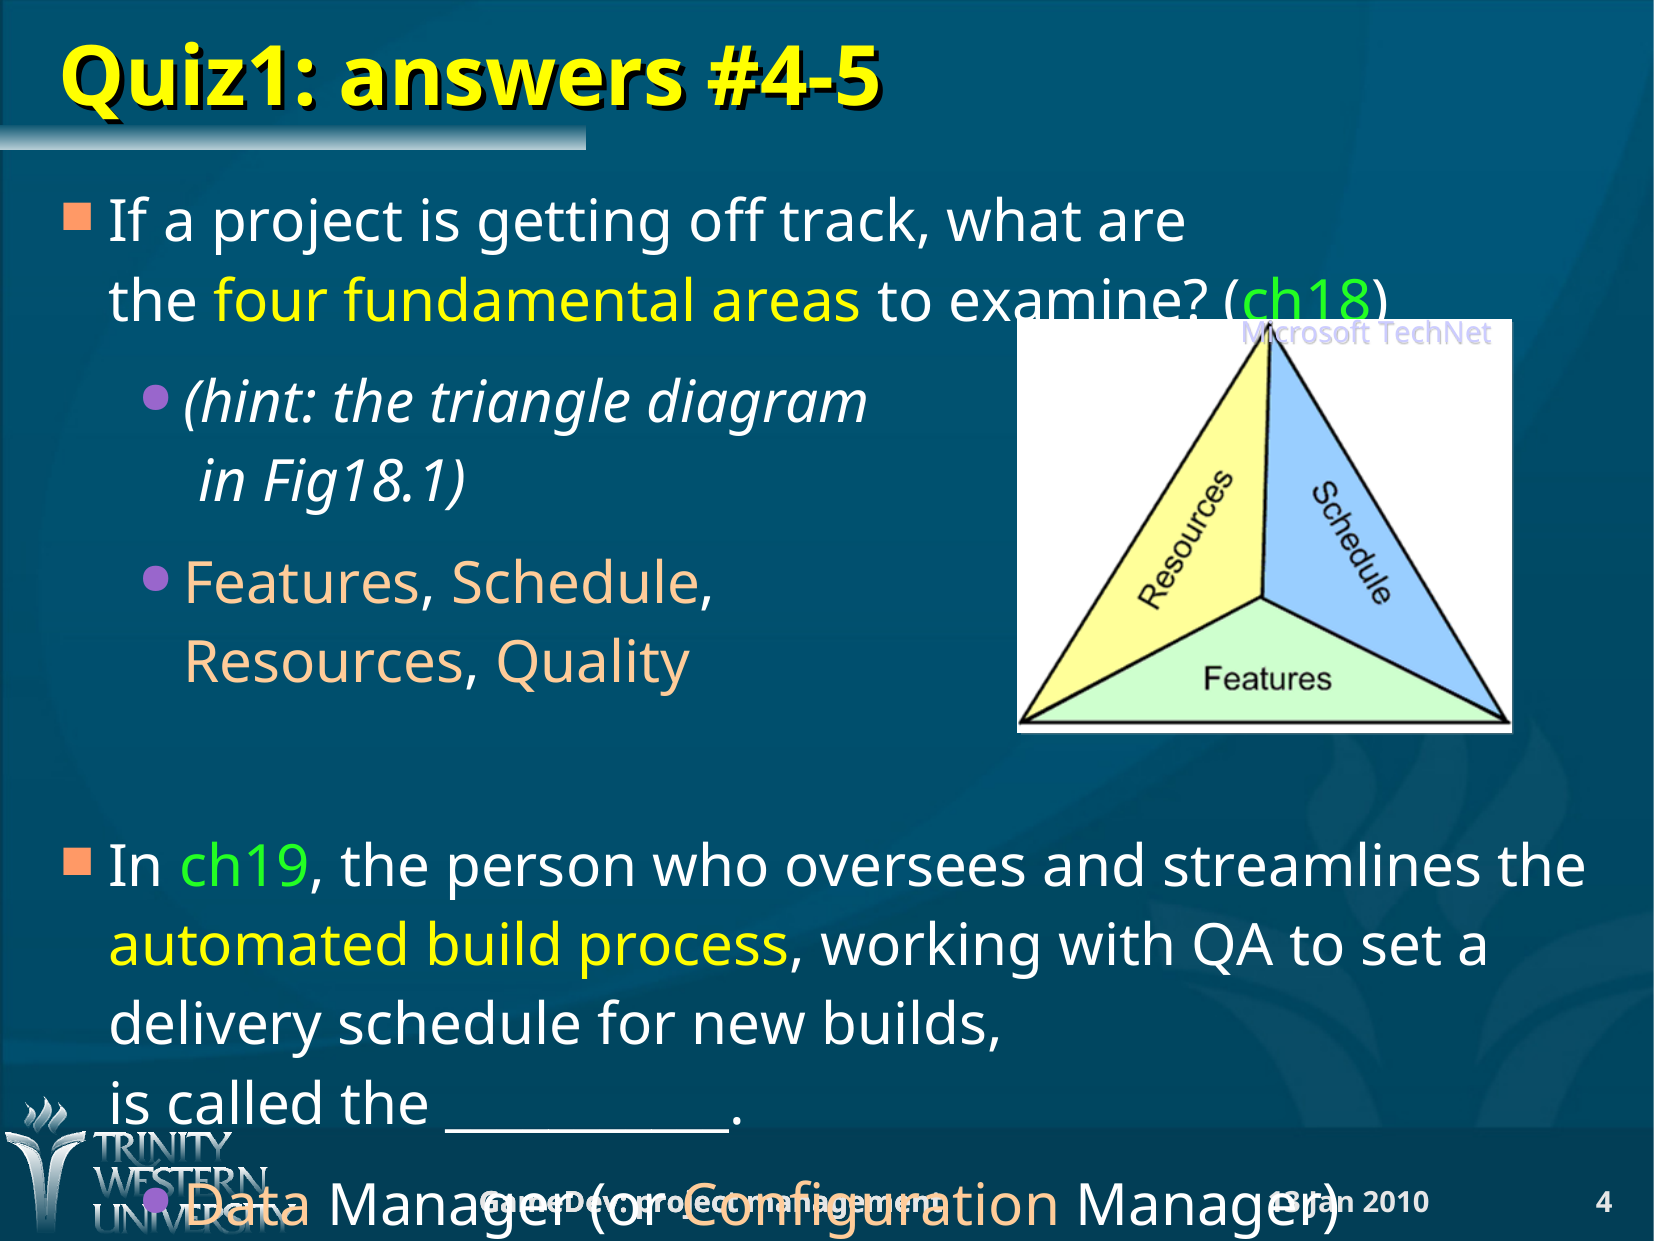

# Quiz1: answers #4-5
If a project is getting off track, what are
the four fundamental areas to examine? (ch18)
(hint: the triangle diagram
 in Fig18.1)
Features, Schedule,
Resources, Quality
In ch19, the person who oversees and streamlines the automated build process, working with QA to set a delivery schedule for new builds,
is called the ___________.
Data Manager (or Configuration Manager)
Microsoft TechNet
GameDev: project management
13 Jan 2010
4